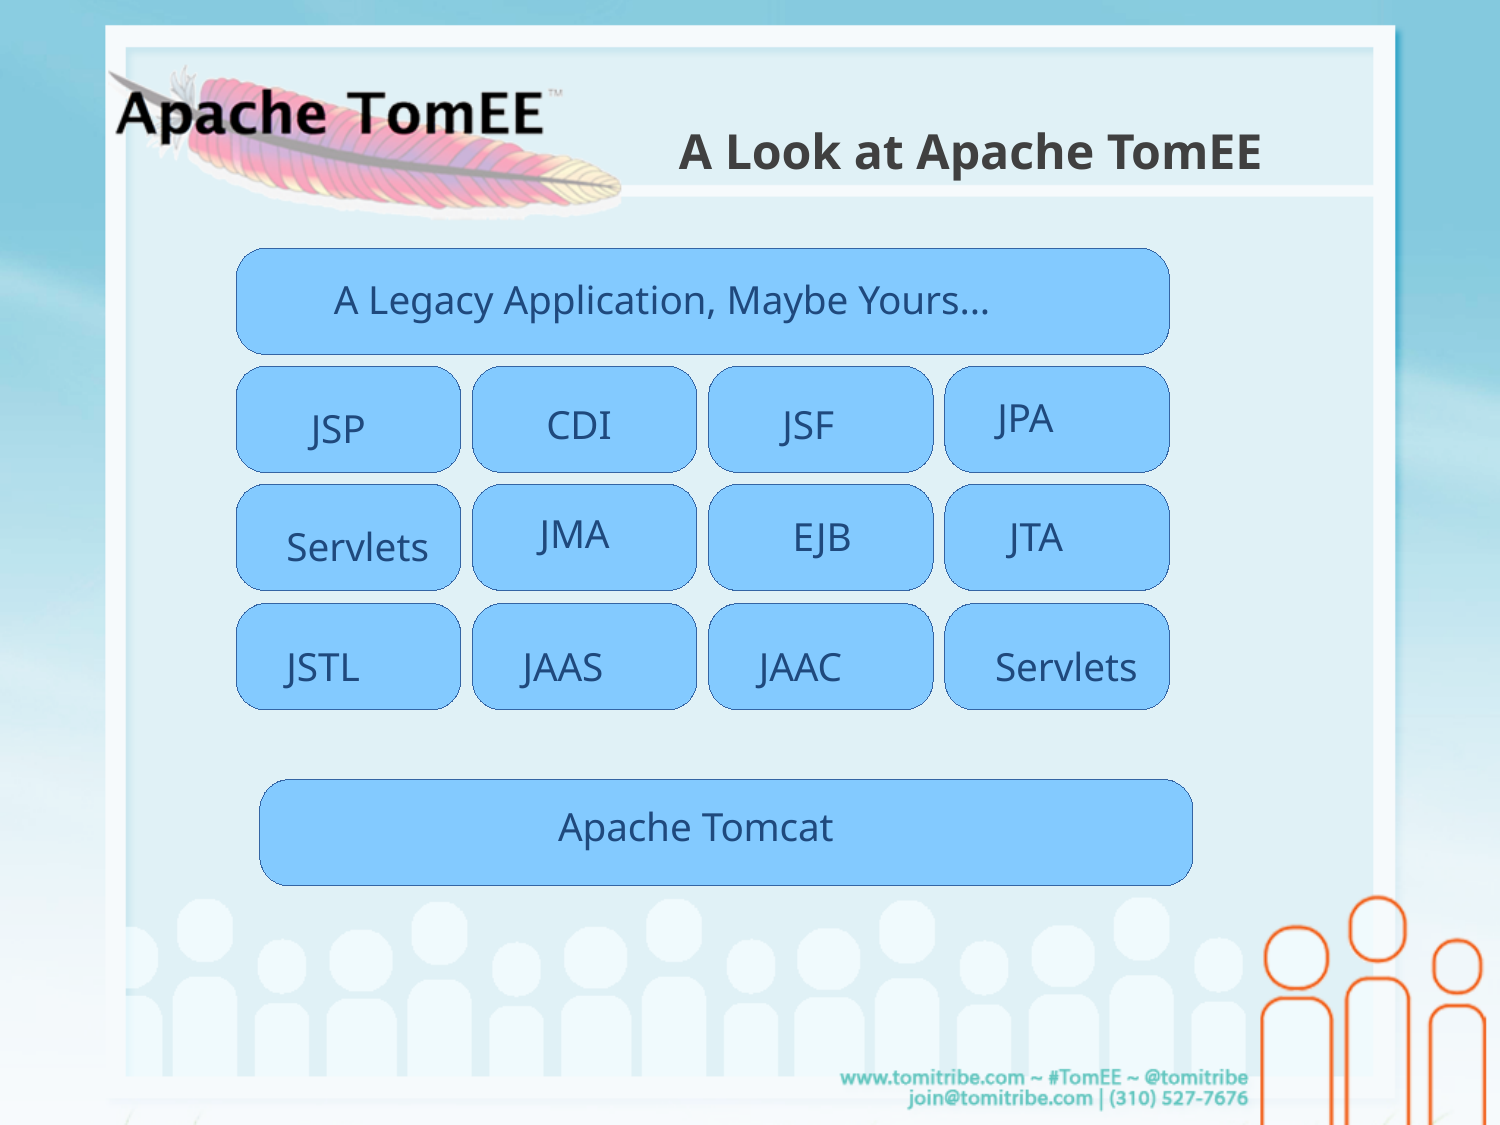

# A Look at Apache TomEE
A Legacy Application, Maybe Yours...
JPA
CDI
JSF
JSP
JMA
EJB
JTA
Servlets
JSTL
JAAS
JAAC
Servlets
Apache Tomcat